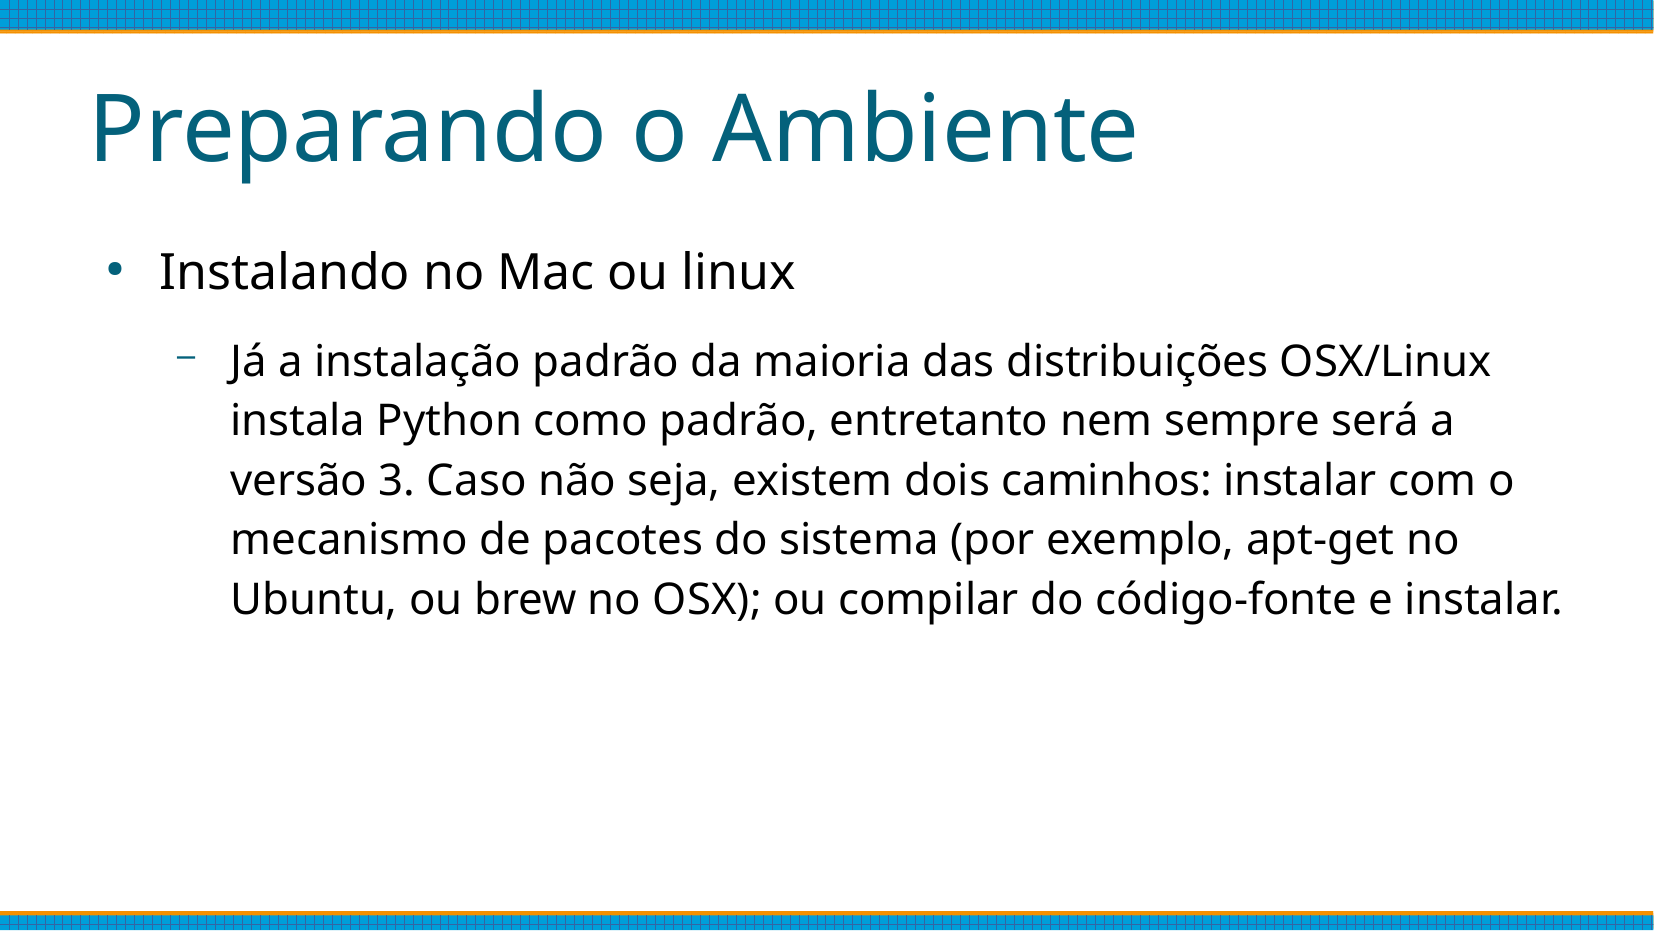

# Preparando o Ambiente
Instalando no Mac ou linux
Já a instalação padrão da maioria das distribuições OSX/Linux instala Python como padrão, entretanto nem sempre será a versão 3. Caso não seja, existem dois caminhos: instalar com o mecanismo de pacotes do sistema (por exemplo, apt-get no Ubuntu, ou brew no OSX); ou compilar do código-fonte e instalar.